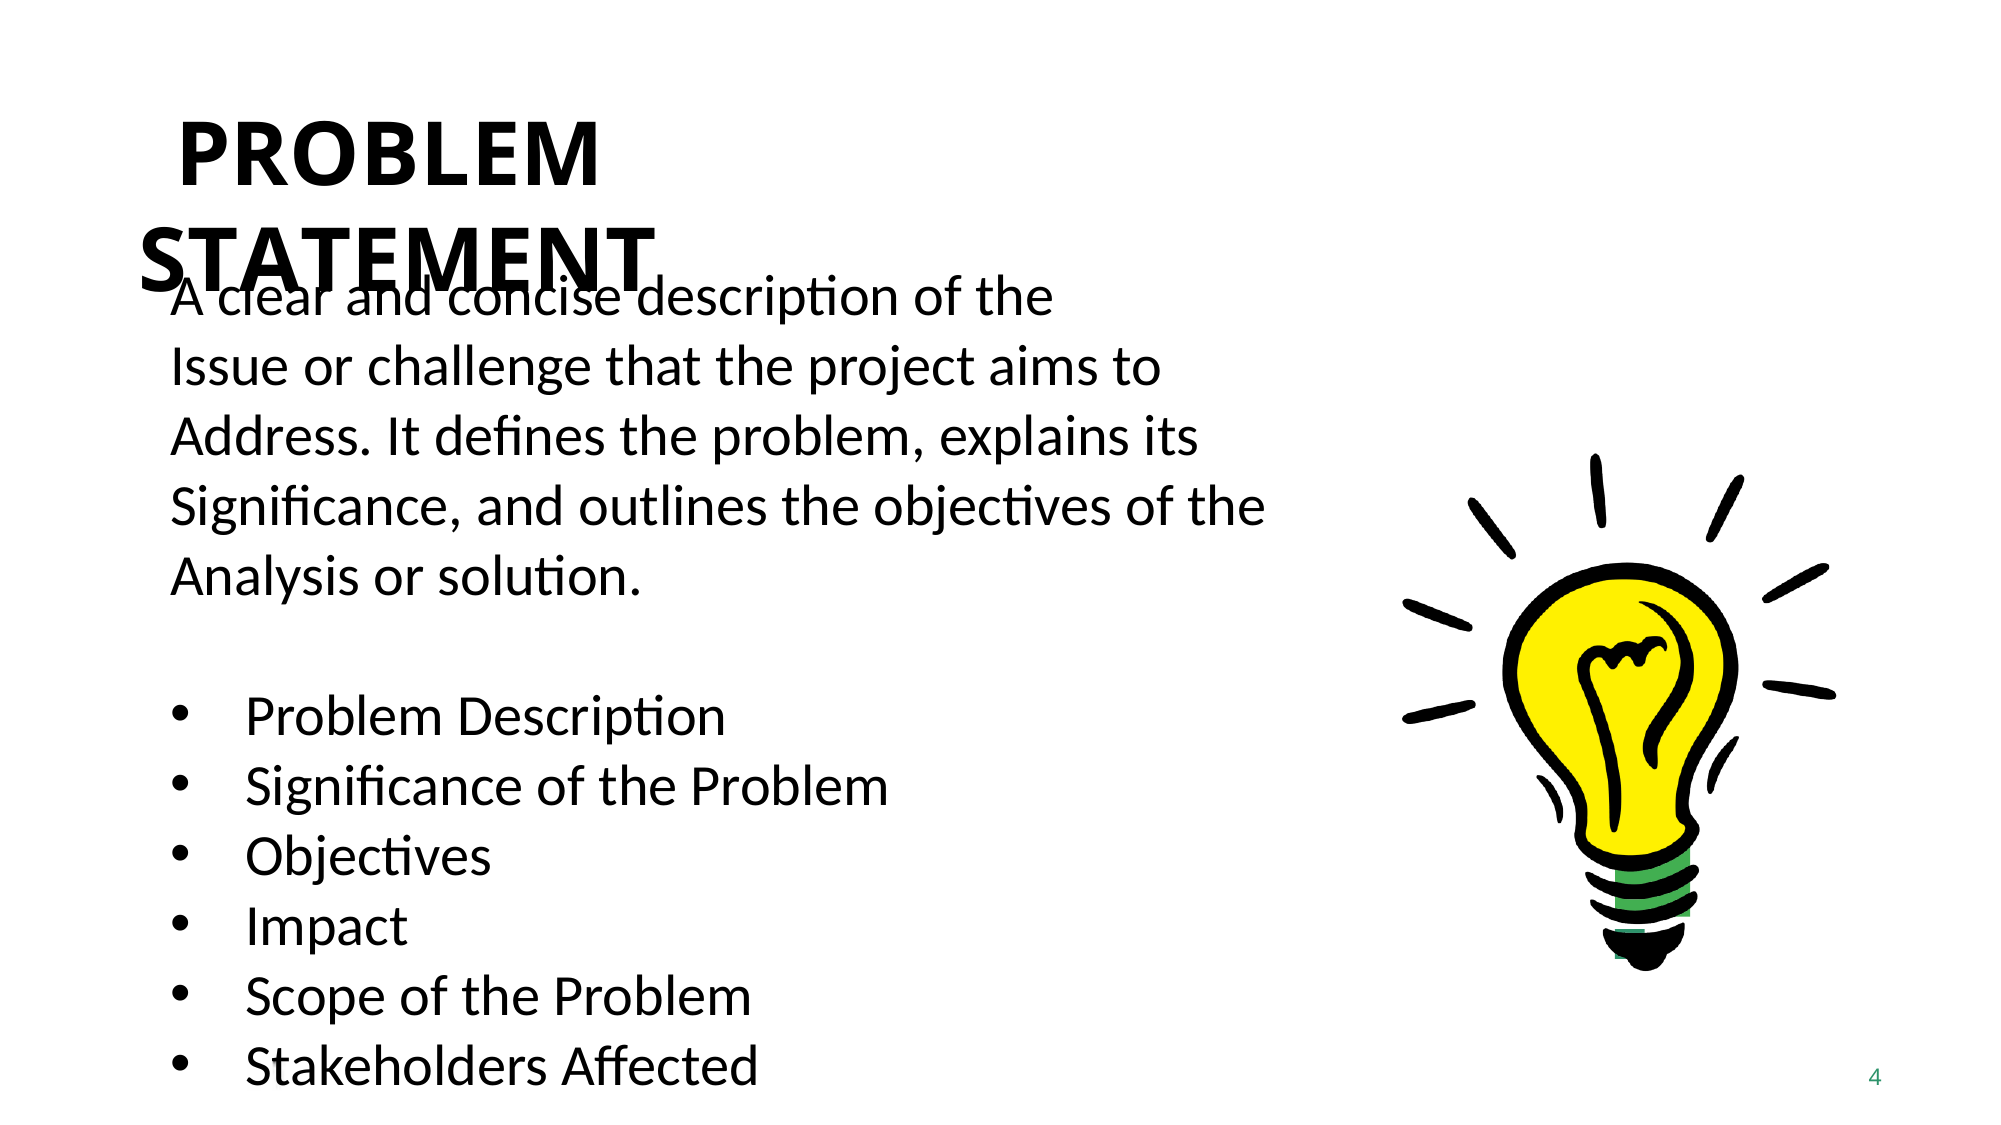

# PROBLEM	STATEMENT
A clear and concise description of the
Issue or challenge that the project aims to
Address. It defines the problem, explains its
Significance, and outlines the objectives of the
Analysis or solution.
Problem Description
Significance of the Problem
Objectives
Impact
Scope of the Problem
Stakeholders Affected